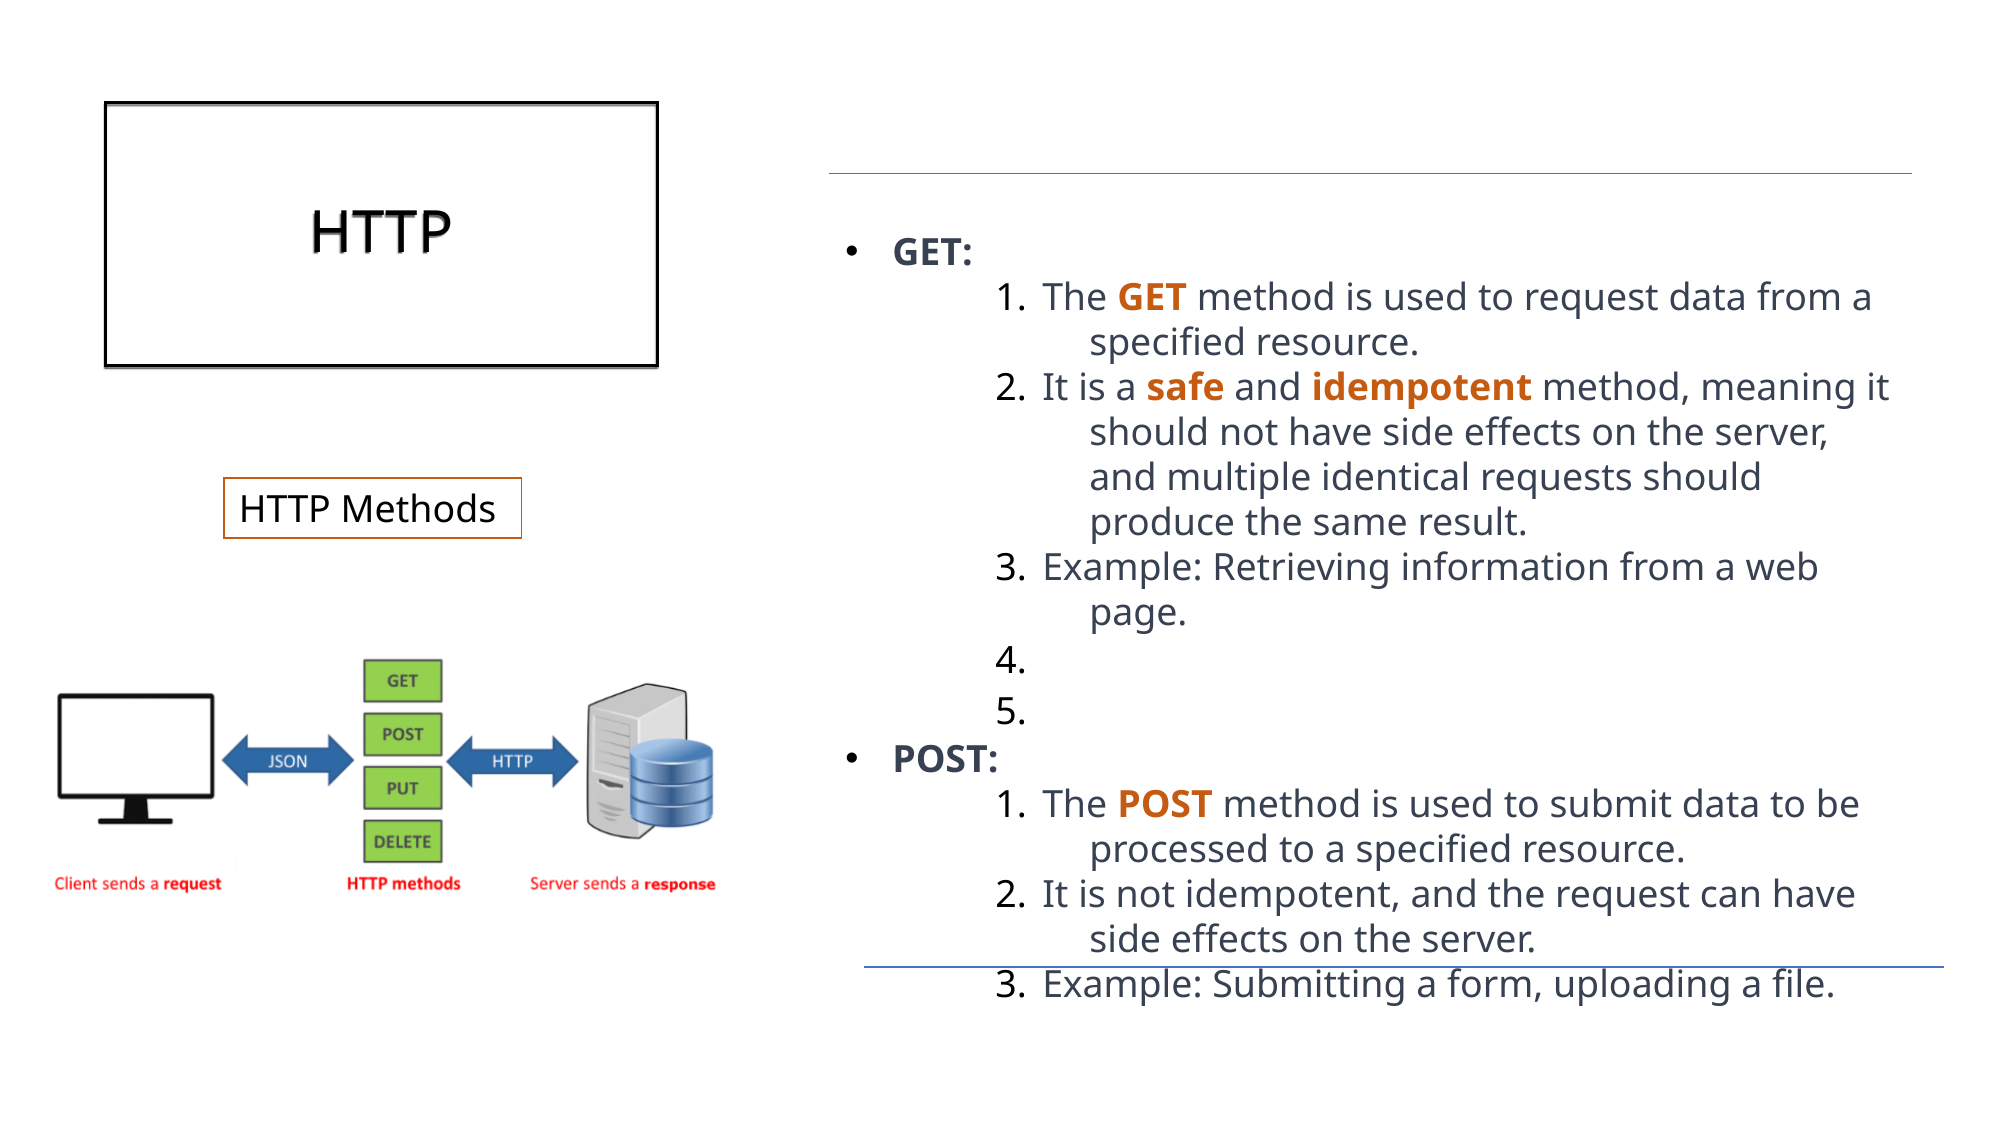

# HTTP
GET:
The GET method is used to request data from a specified resource.
It is a safe and idempotent method, meaning it should not have side effects on the server, and multiple identical requests should produce the same result.
Example: Retrieving information from a web page.
POST:
The POST method is used to submit data to be processed to a specified resource.
It is not idempotent, and the request can have side effects on the server.
Example: Submitting a form, uploading a file.
HTTP Methods